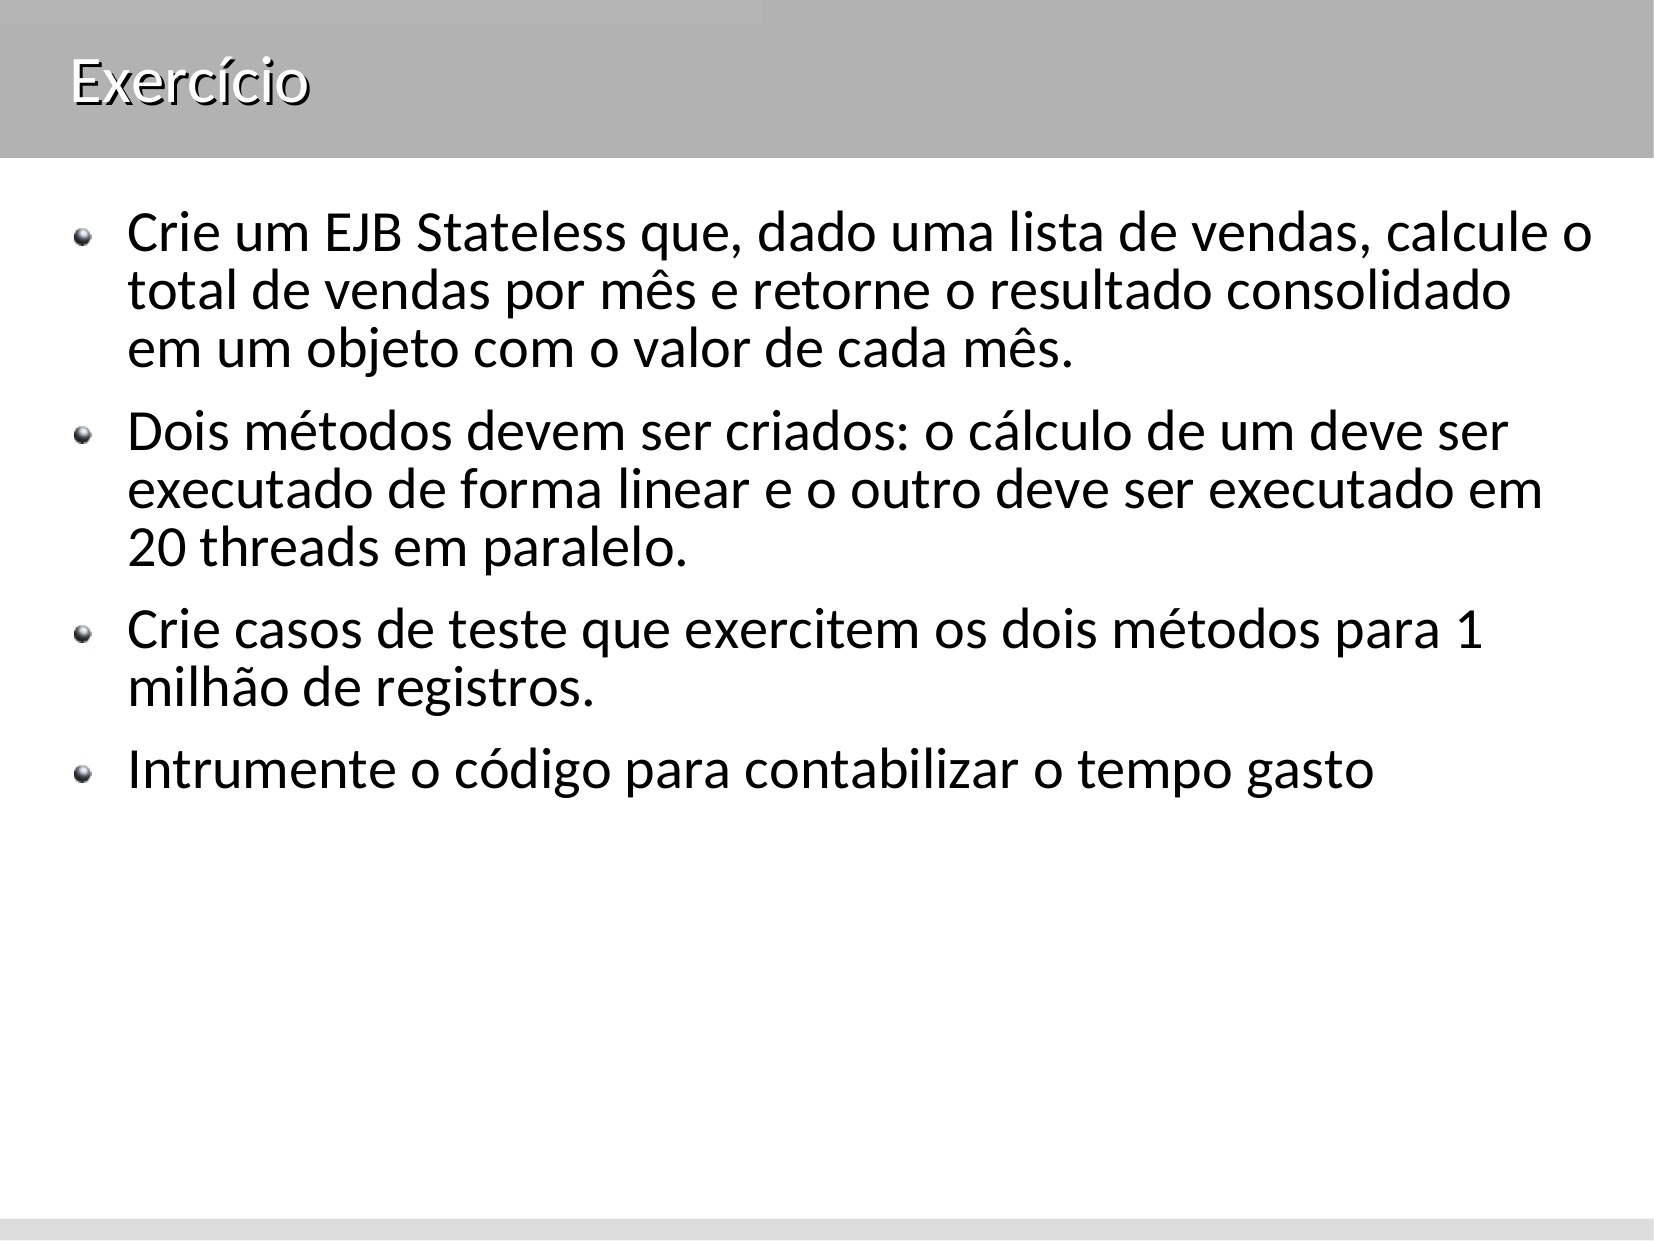

# Exercício
Crie um EJB Stateless que, dado uma lista de vendas, calcule o total de vendas por mês e retorne o resultado consolidado em um objeto com o valor de cada mês.
Dois métodos devem ser criados: o cálculo de um deve ser executado de forma linear e o outro deve ser executado em 20 threads em paralelo.
Crie casos de teste que exercitem os dois métodos para 1 milhão de registros.
Intrumente o código para contabilizar o tempo gasto